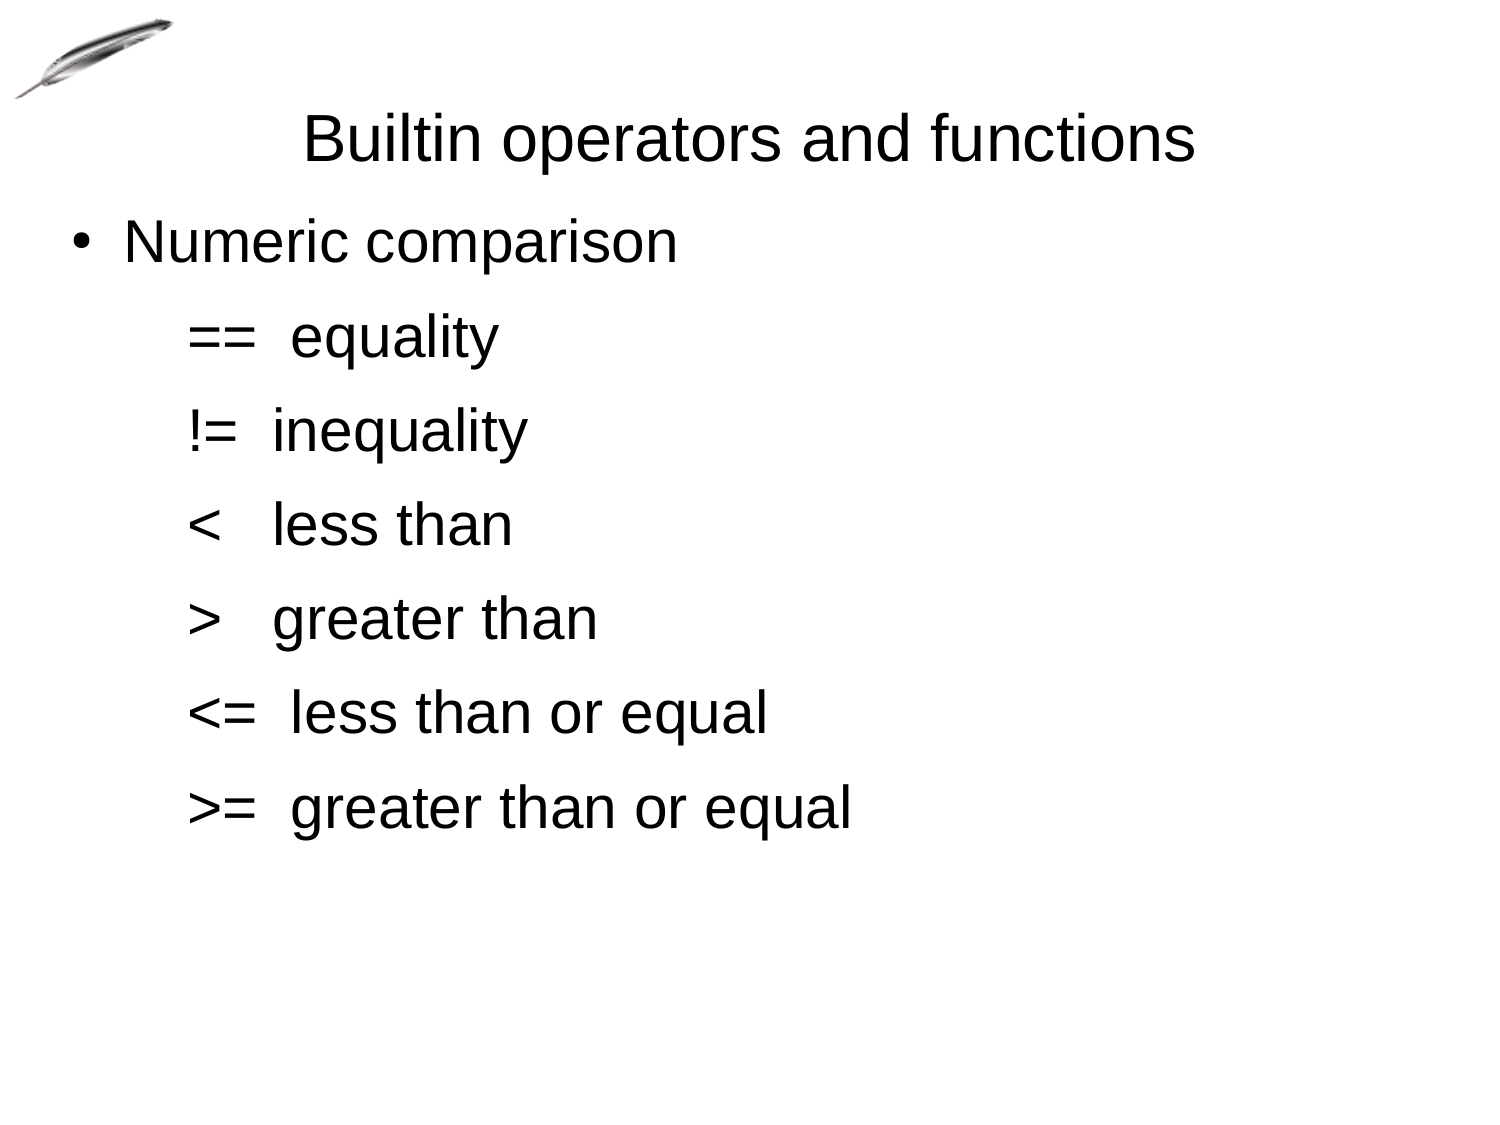

# Builtin operators and functions
Numeric comparison
 == equality
 != inequality
 < less than
 > greater than
 <= less than or equal
 >= greater than or equal